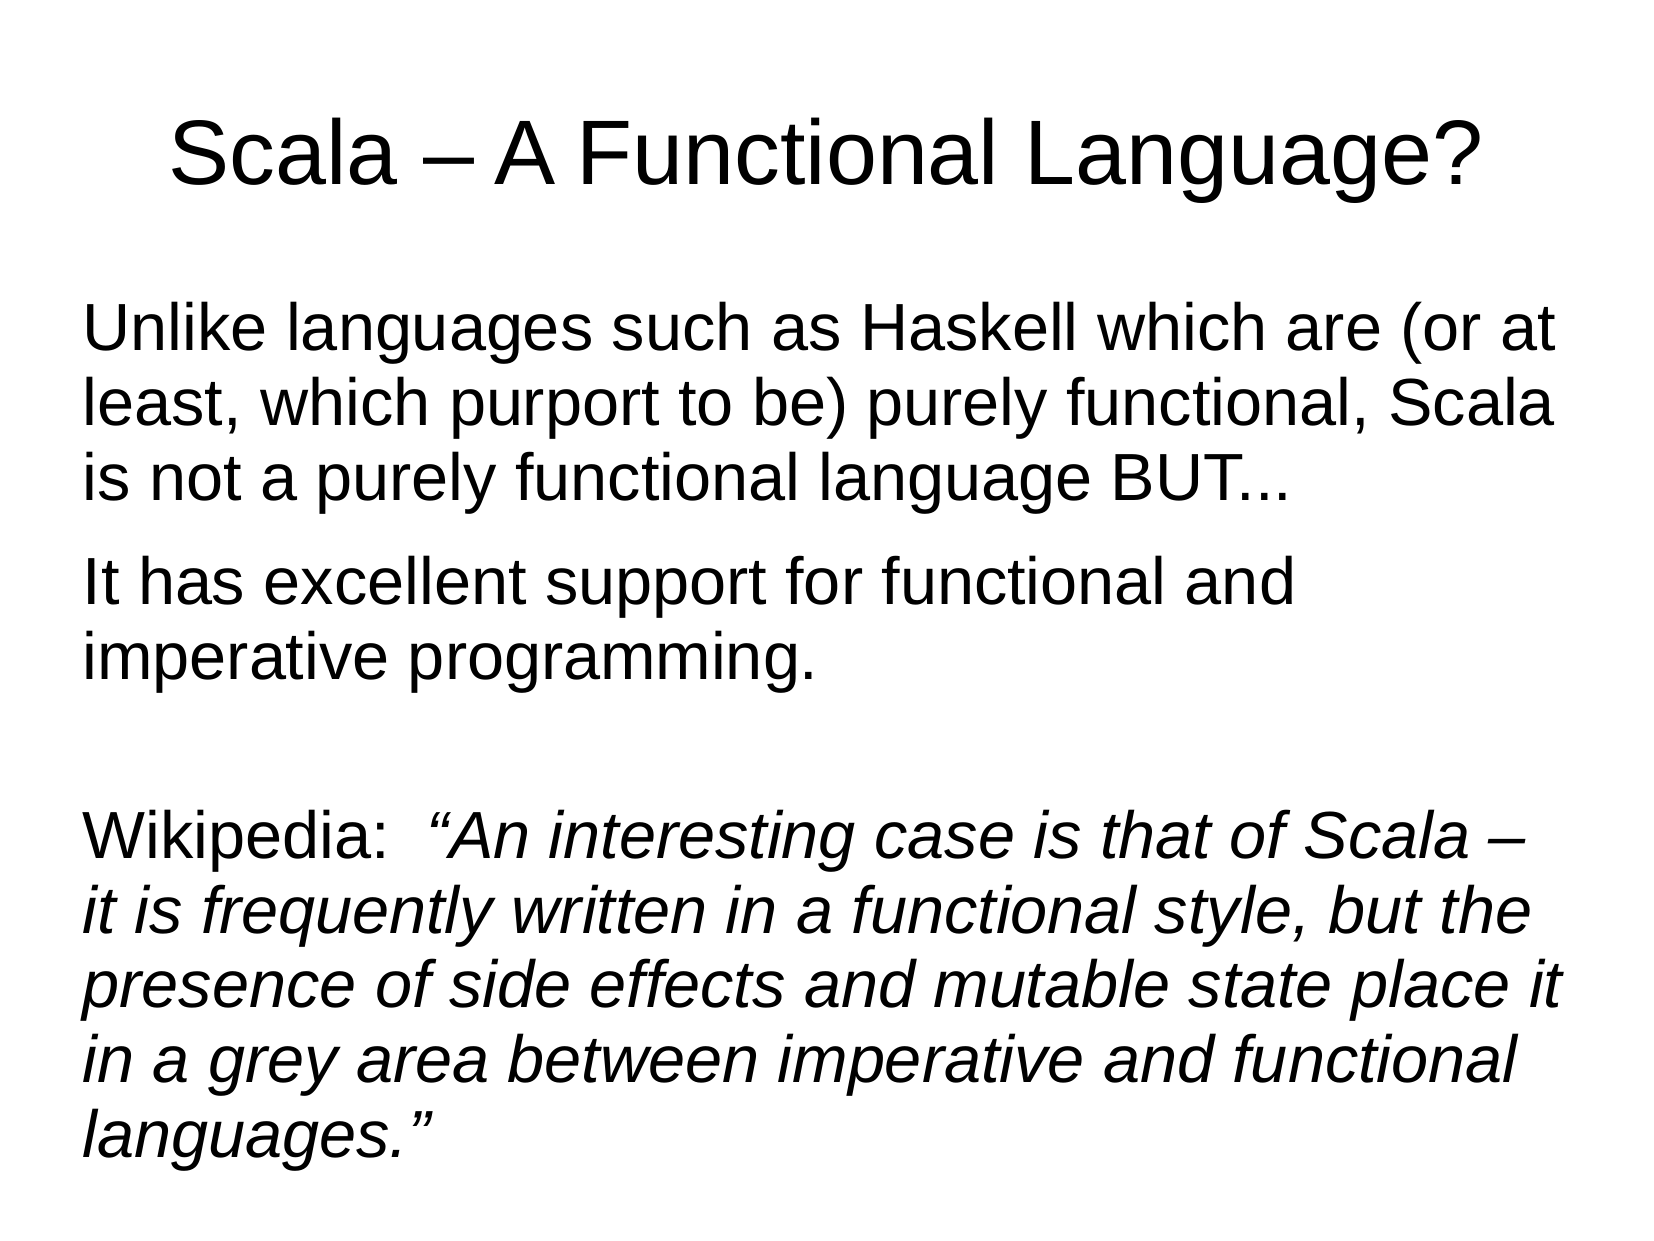

# Scala – A Functional Language?
Unlike languages such as Haskell which are (or at least, which purport to be) purely functional, Scala is not a purely functional language BUT...
It has excellent support for functional and imperative programming.
Wikipedia: “An interesting case is that of Scala – it is frequently written in a functional style, but the presence of side effects and mutable state place it in a grey area between imperative and functional languages.”